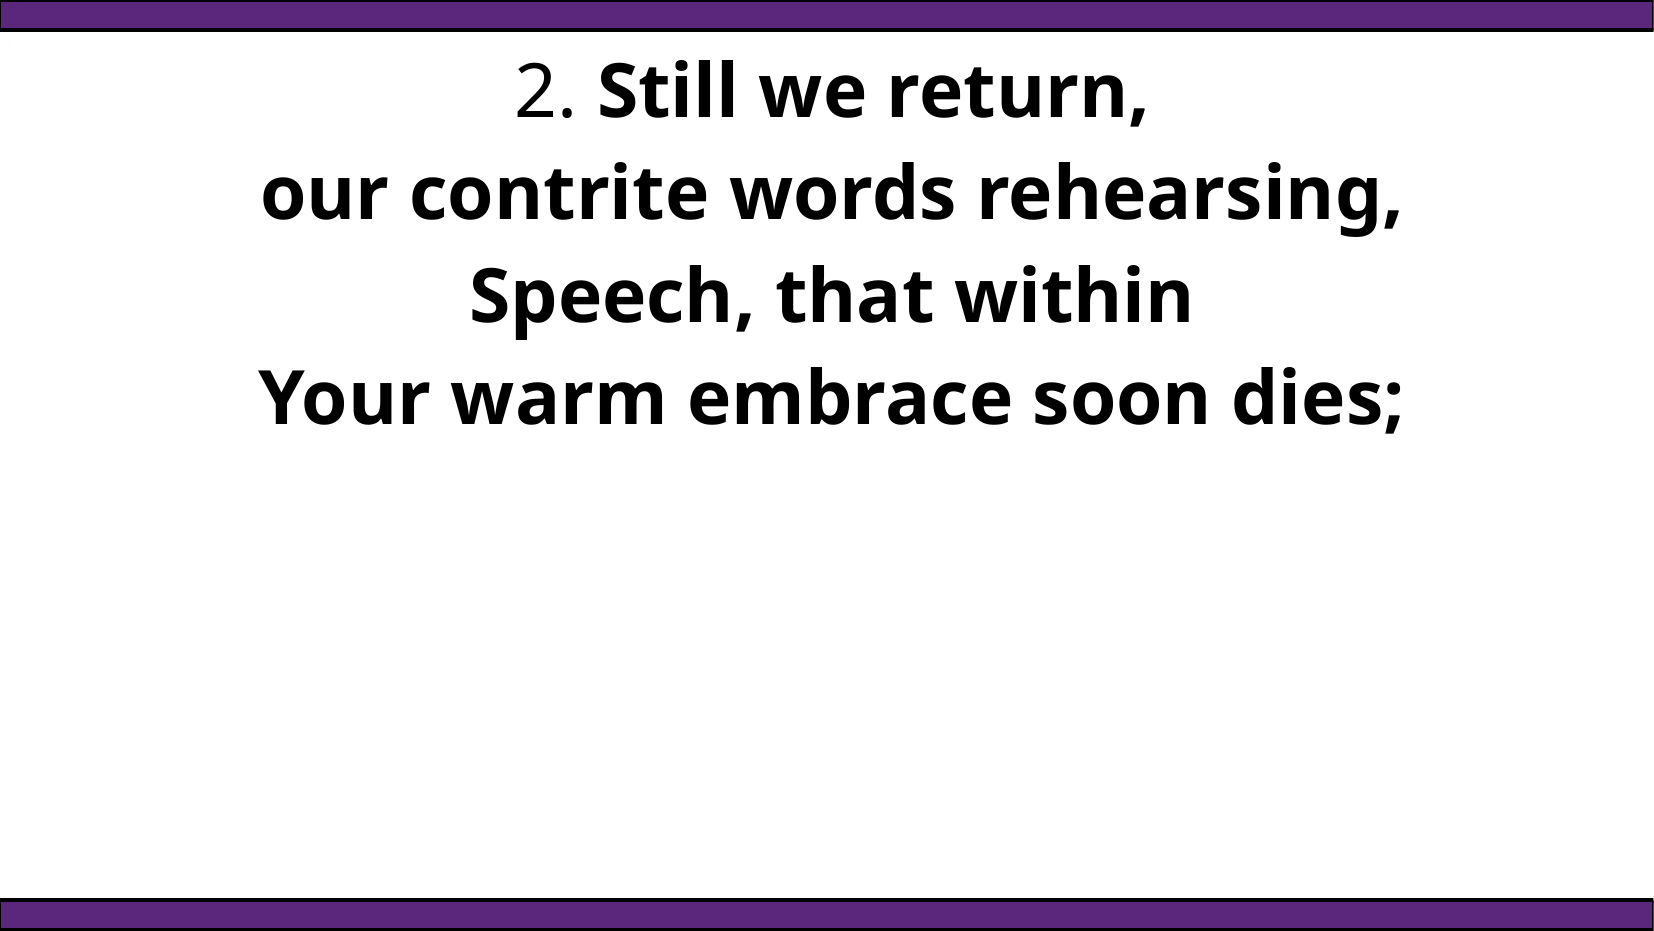

2. Still we return,
our contrite words rehearsing,
Speech, that within
Your warm embrace soon dies;